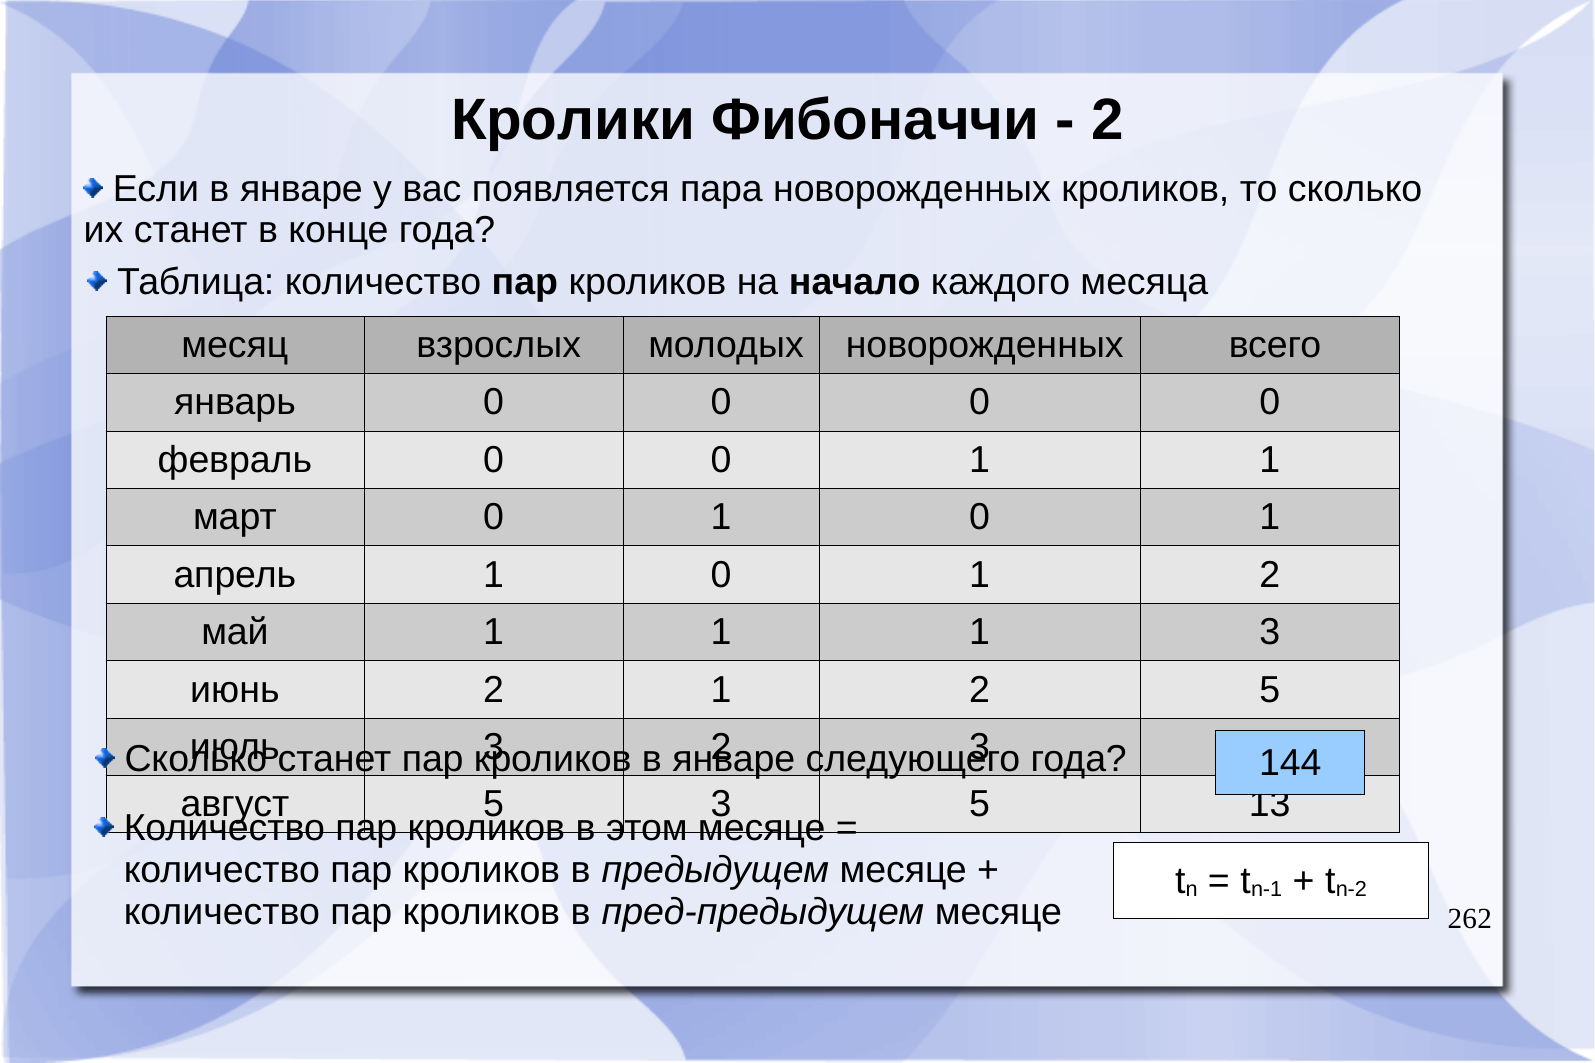

# Кролики Фибоначчи - 2
 Если в январе у вас появляется пара новорожденных кроликов, то сколько их станет в конце года?
 Таблица: количество пар кроликов на начало каждого месяца
| месяц | взрослых | молодых | новорожденных | всего |
| --- | --- | --- | --- | --- |
| январь | 0 | 0 | 0 | 0 |
| февраль | 0 | 0 | 1 | 1 |
| март | 0 | 1 | 0 | 1 |
| апрель | 1 | 0 | 1 | 2 |
| май | 1 | 1 | 1 | 3 |
| июнь | 2 | 1 | 2 | 5 |
| июль | 3 | 2 | 3 | 8 |
| август | 5 | 3 | 5 | 13 |
 Сколько станет пар кроликов в январе следующего года?
144
 Количество пар кроликов в этом месяце =
 количество пар кроликов в предыдущем месяце +
 количество пар кроликов в пред-предыдущем месяце
tn = tn-1 + tn-2
262